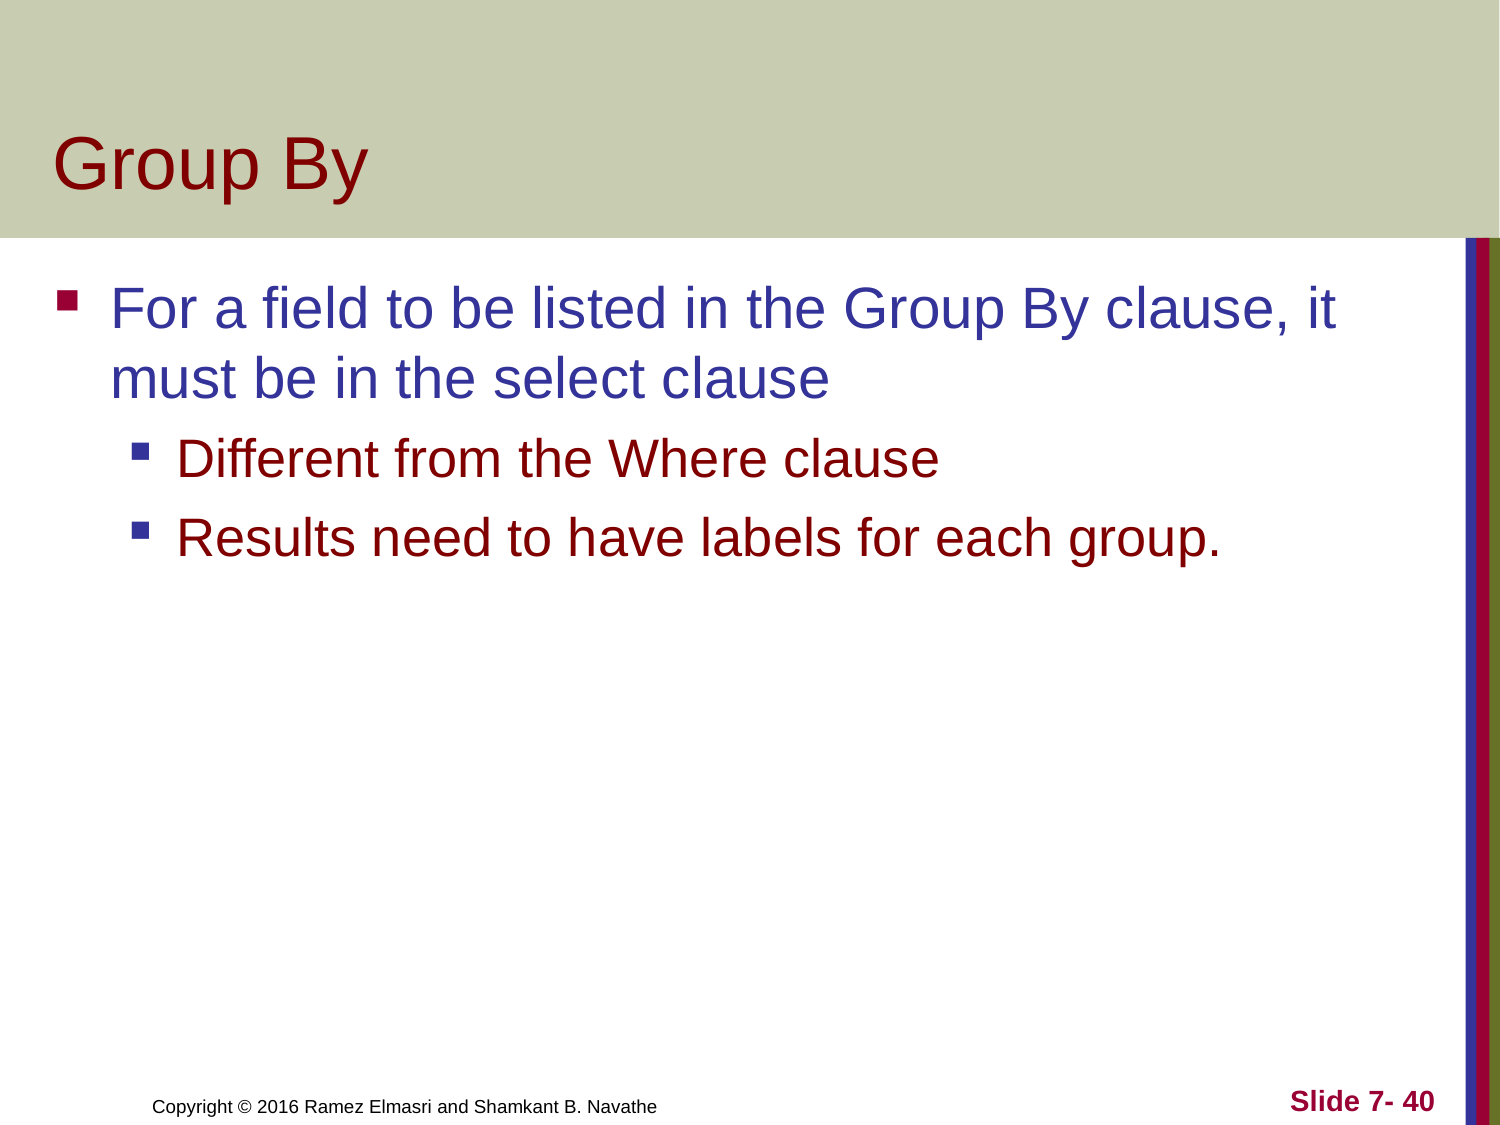

# Group By
For a field to be listed in the Group By clause, it must be in the select clause
Different from the Where clause
Results need to have labels for each group.
Slide 7-